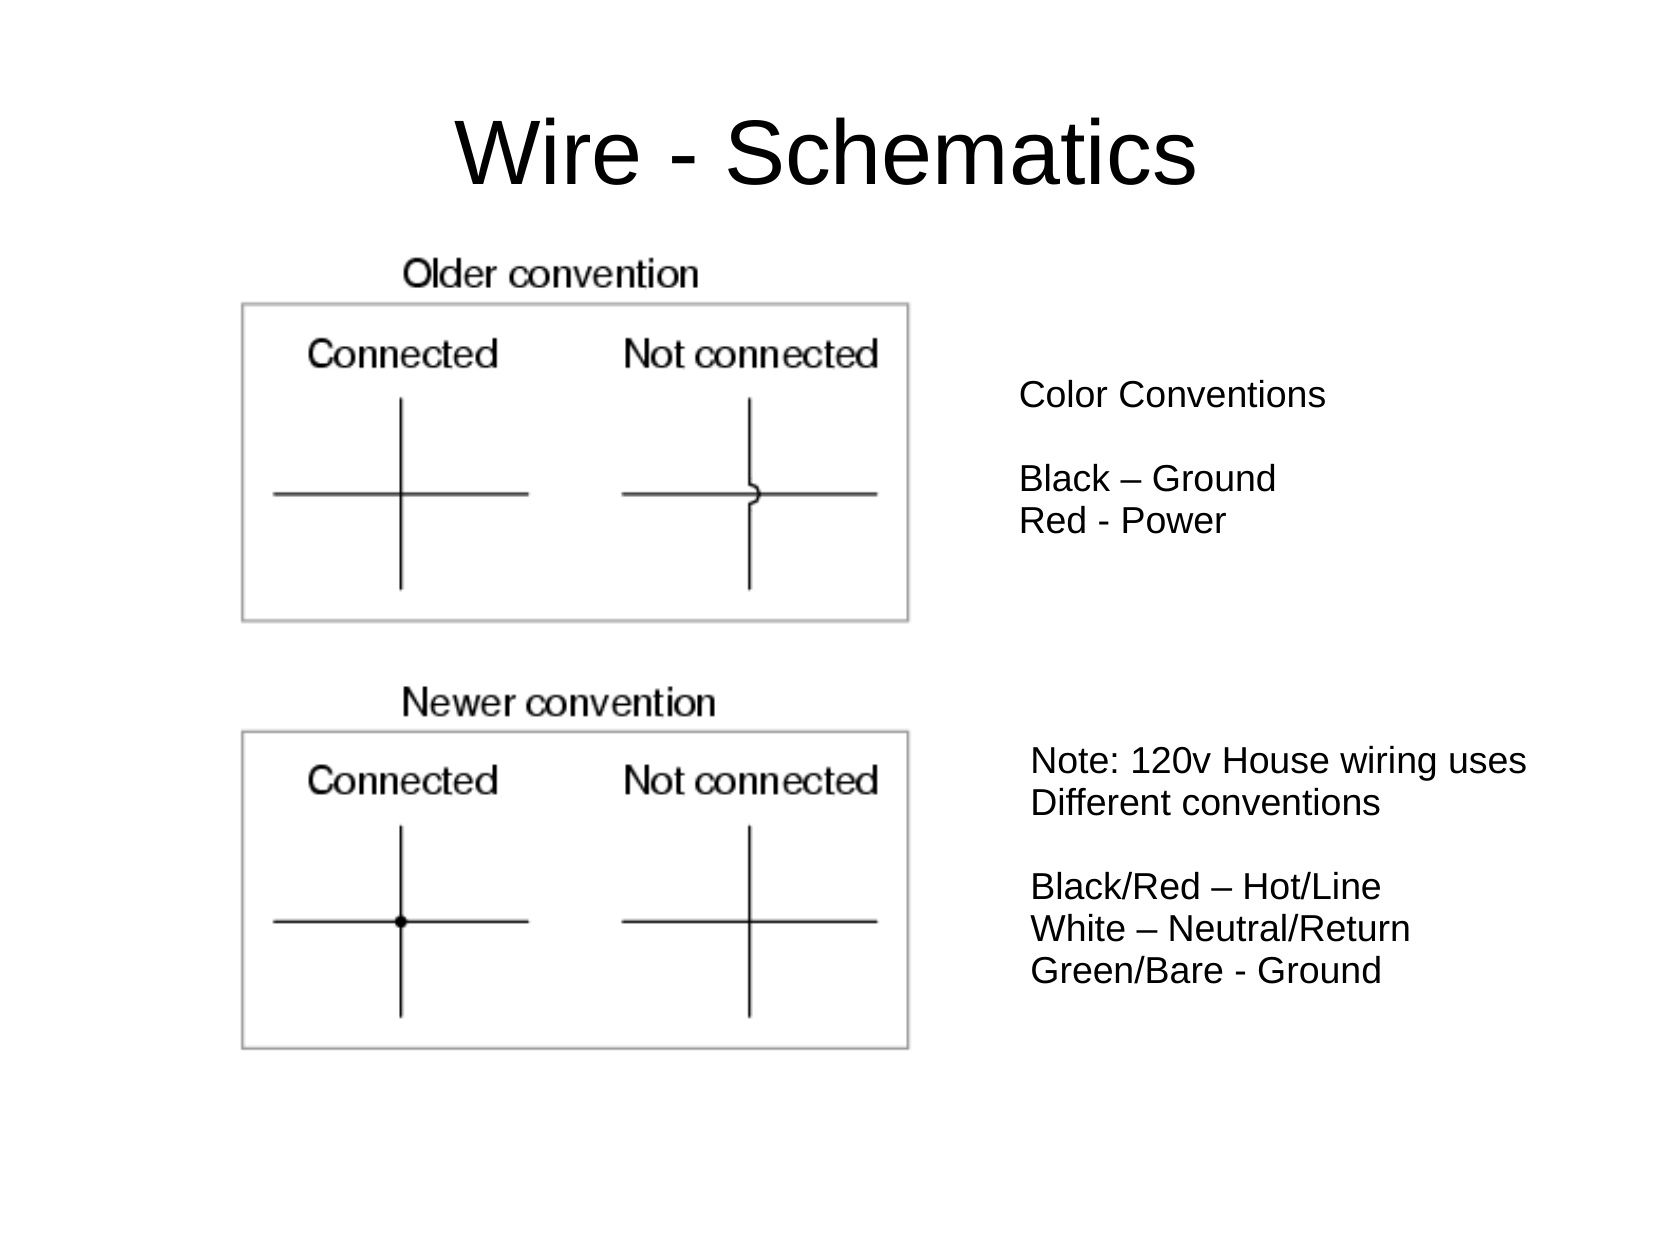

# Wire - Schematics
Color Conventions
Black – Ground
Red - Power
Note: 120v House wiring uses
Different conventions
Black/Red – Hot/Line
White – Neutral/Return
Green/Bare - Ground